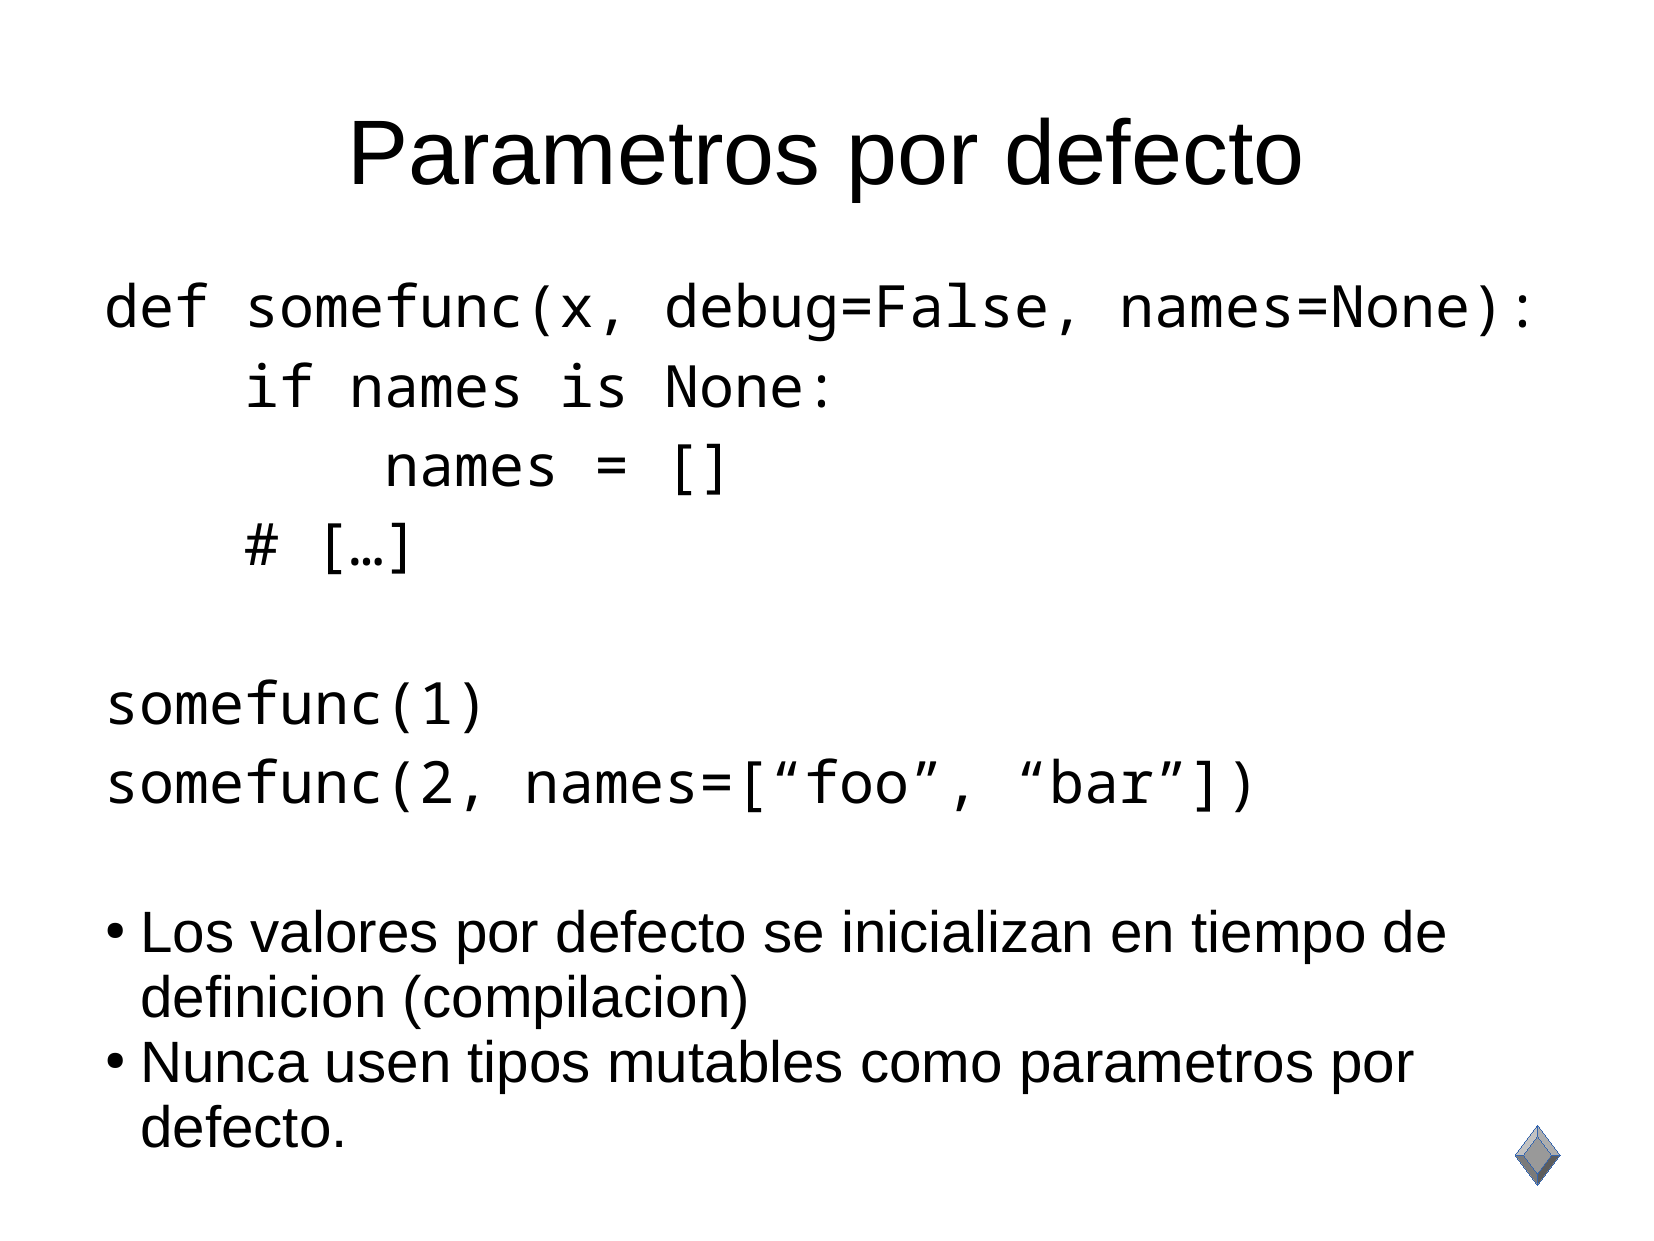

# Parametros por defecto
def somefunc(x, debug=False, names=None):
 if names is None:
 names = []
 # […]
somefunc(1)
somefunc(2, names=[“foo”, “bar”])
Los valores por defecto se inicializan en tiempo de definicion (compilacion)
Nunca usen tipos mutables como parametros por defecto.